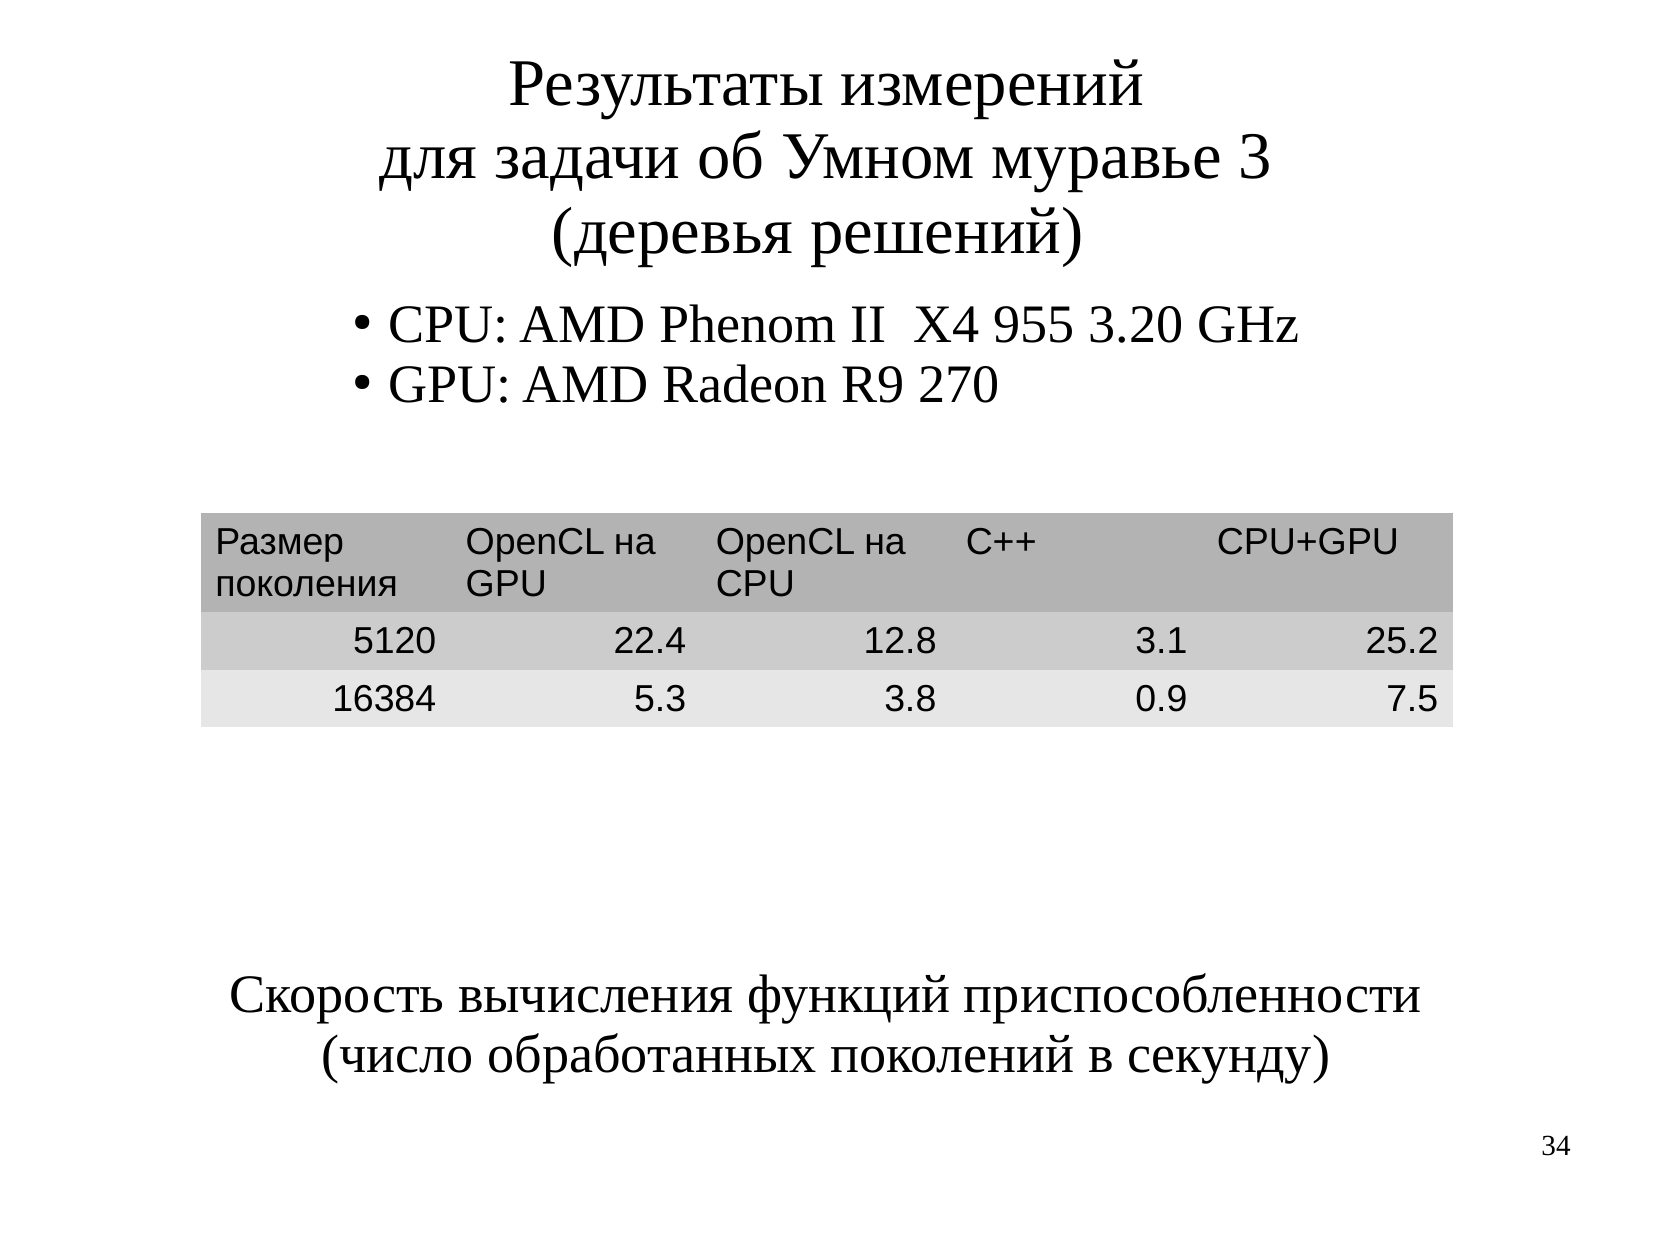

Результаты измерений
для задачи об Умном муравье 3
(деревья решений)
CPU: AMD Phenom II X4 955 3.20 GHz
GPU: AMD Radeon R9 270
| Размер поколения | OpenCL на GPU | OpenCL на СPU | C++ | CPU+GPU |
| --- | --- | --- | --- | --- |
| 5120 | 22.4 | 12.8 | 3.1 | 25.2 |
| 16384 | 5.3 | 3.8 | 0.9 | 7.5 |
Скорость вычисления функций приспособленности
(число обработанных поколений в секунду)
34